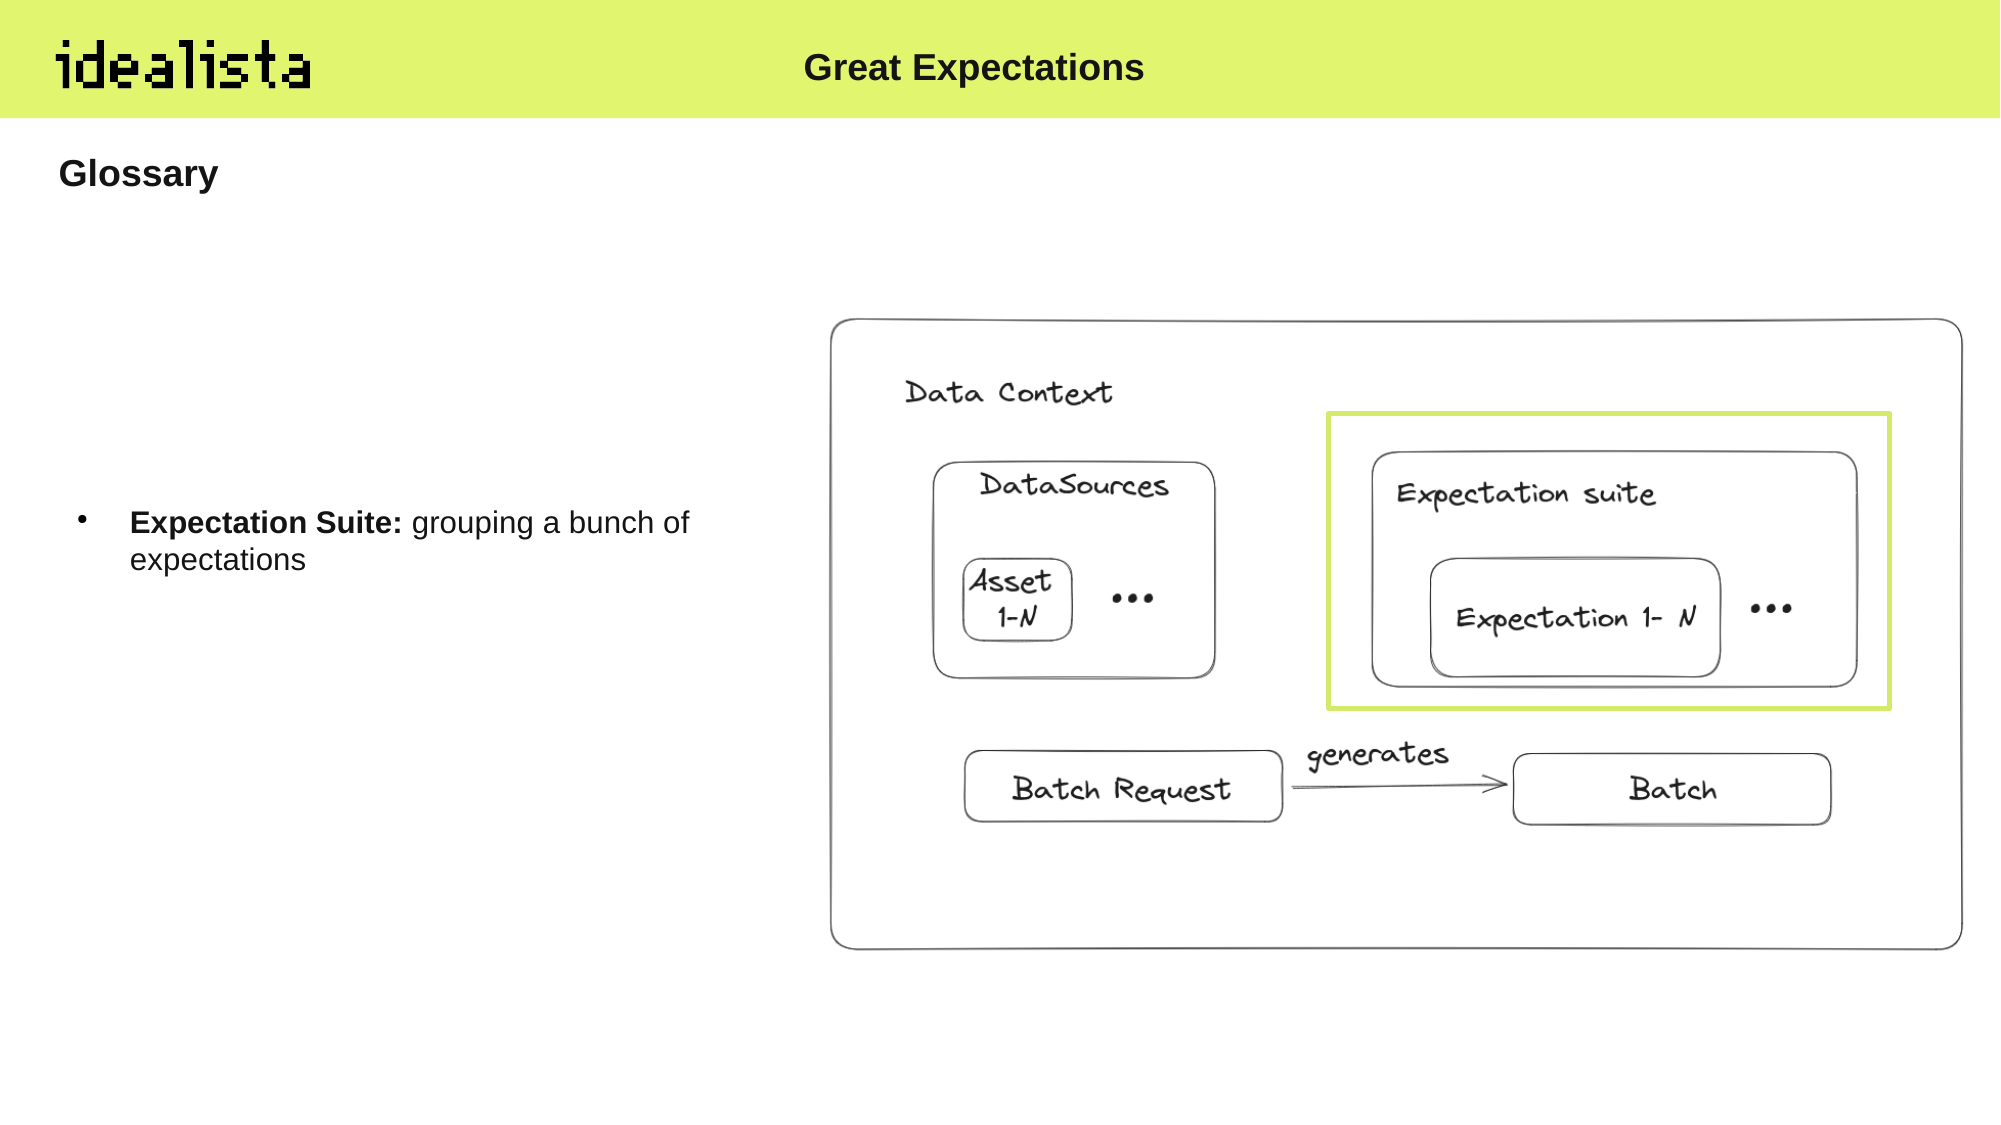

# Great Expectations
Glossary
Expectation Suite: grouping a bunch of expectations